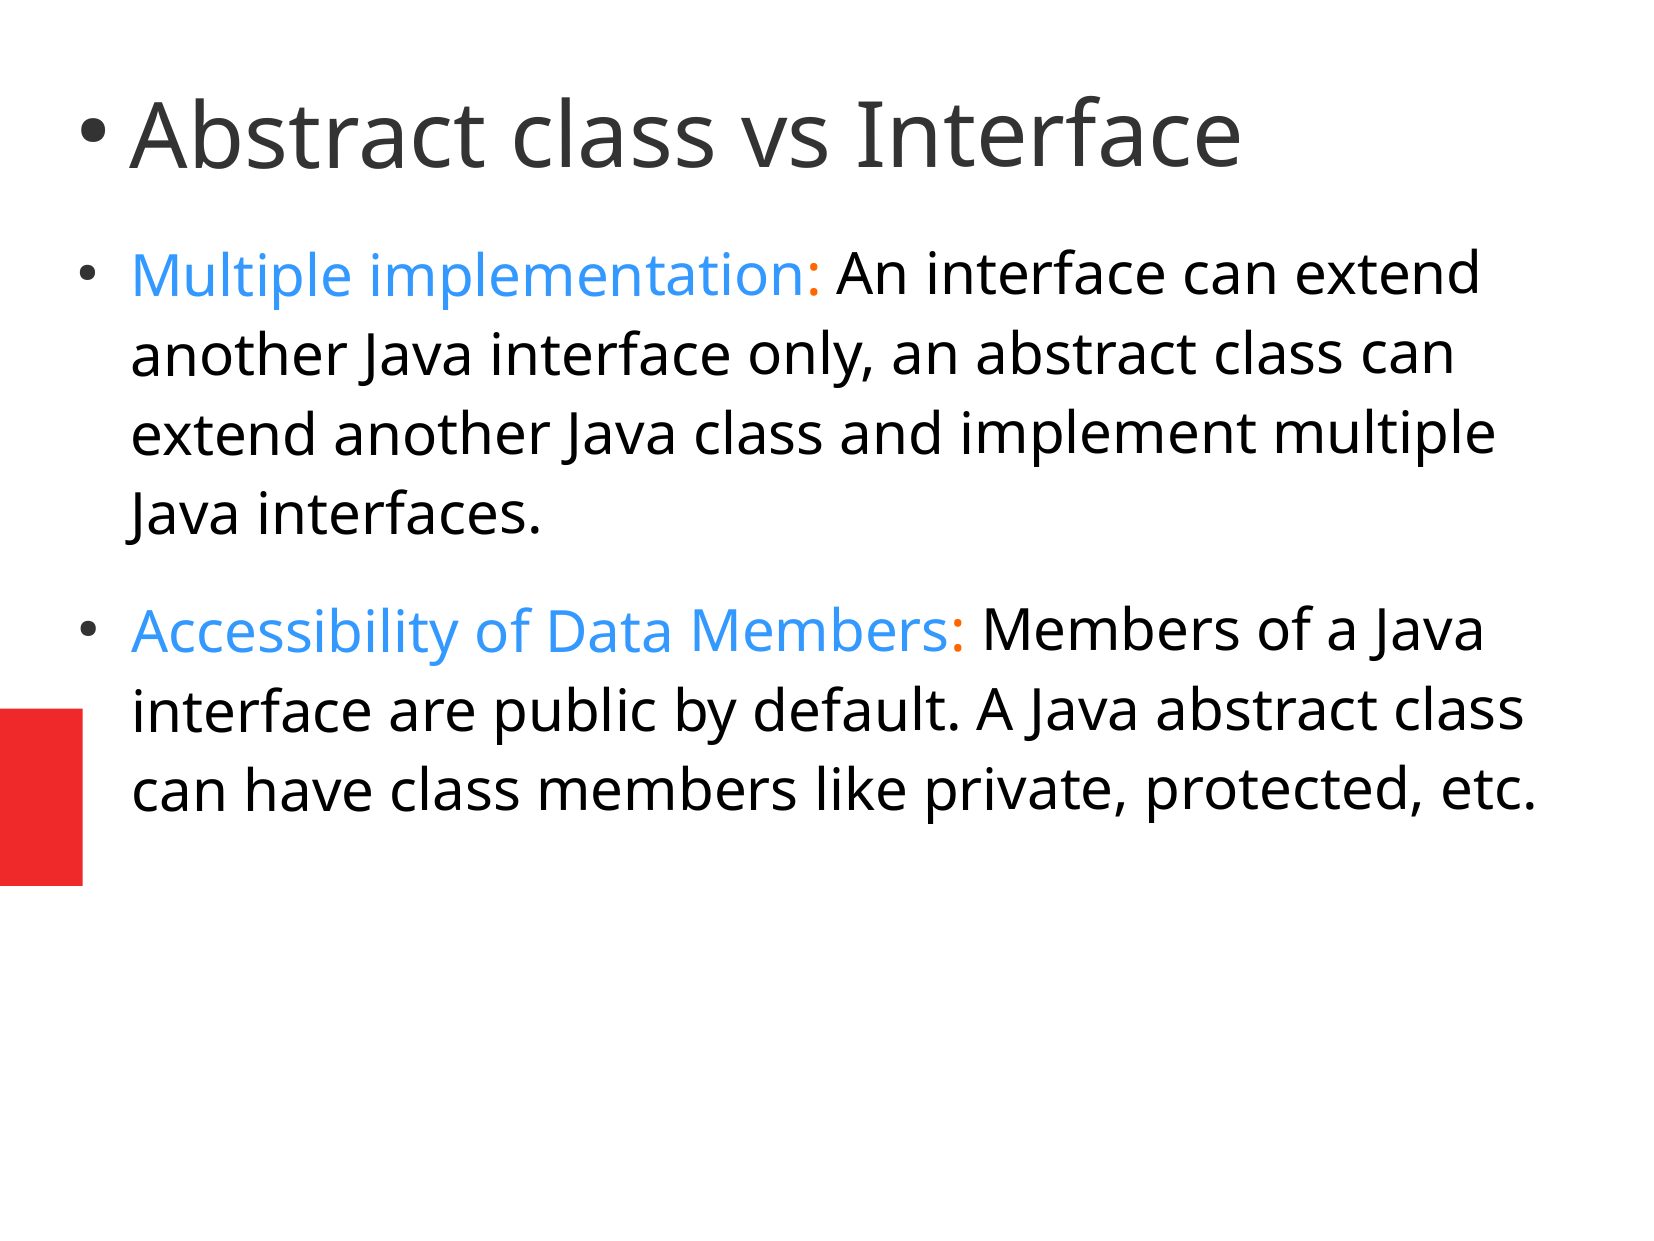

# Abstract class vs Interface
Multiple implementation: An interface can extend another Java interface only, an abstract class can extend another Java class and implement multiple Java interfaces.
Accessibility of Data Members: Members of a Java interface are public by default. A Java abstract class can have class members like private, protected, etc.